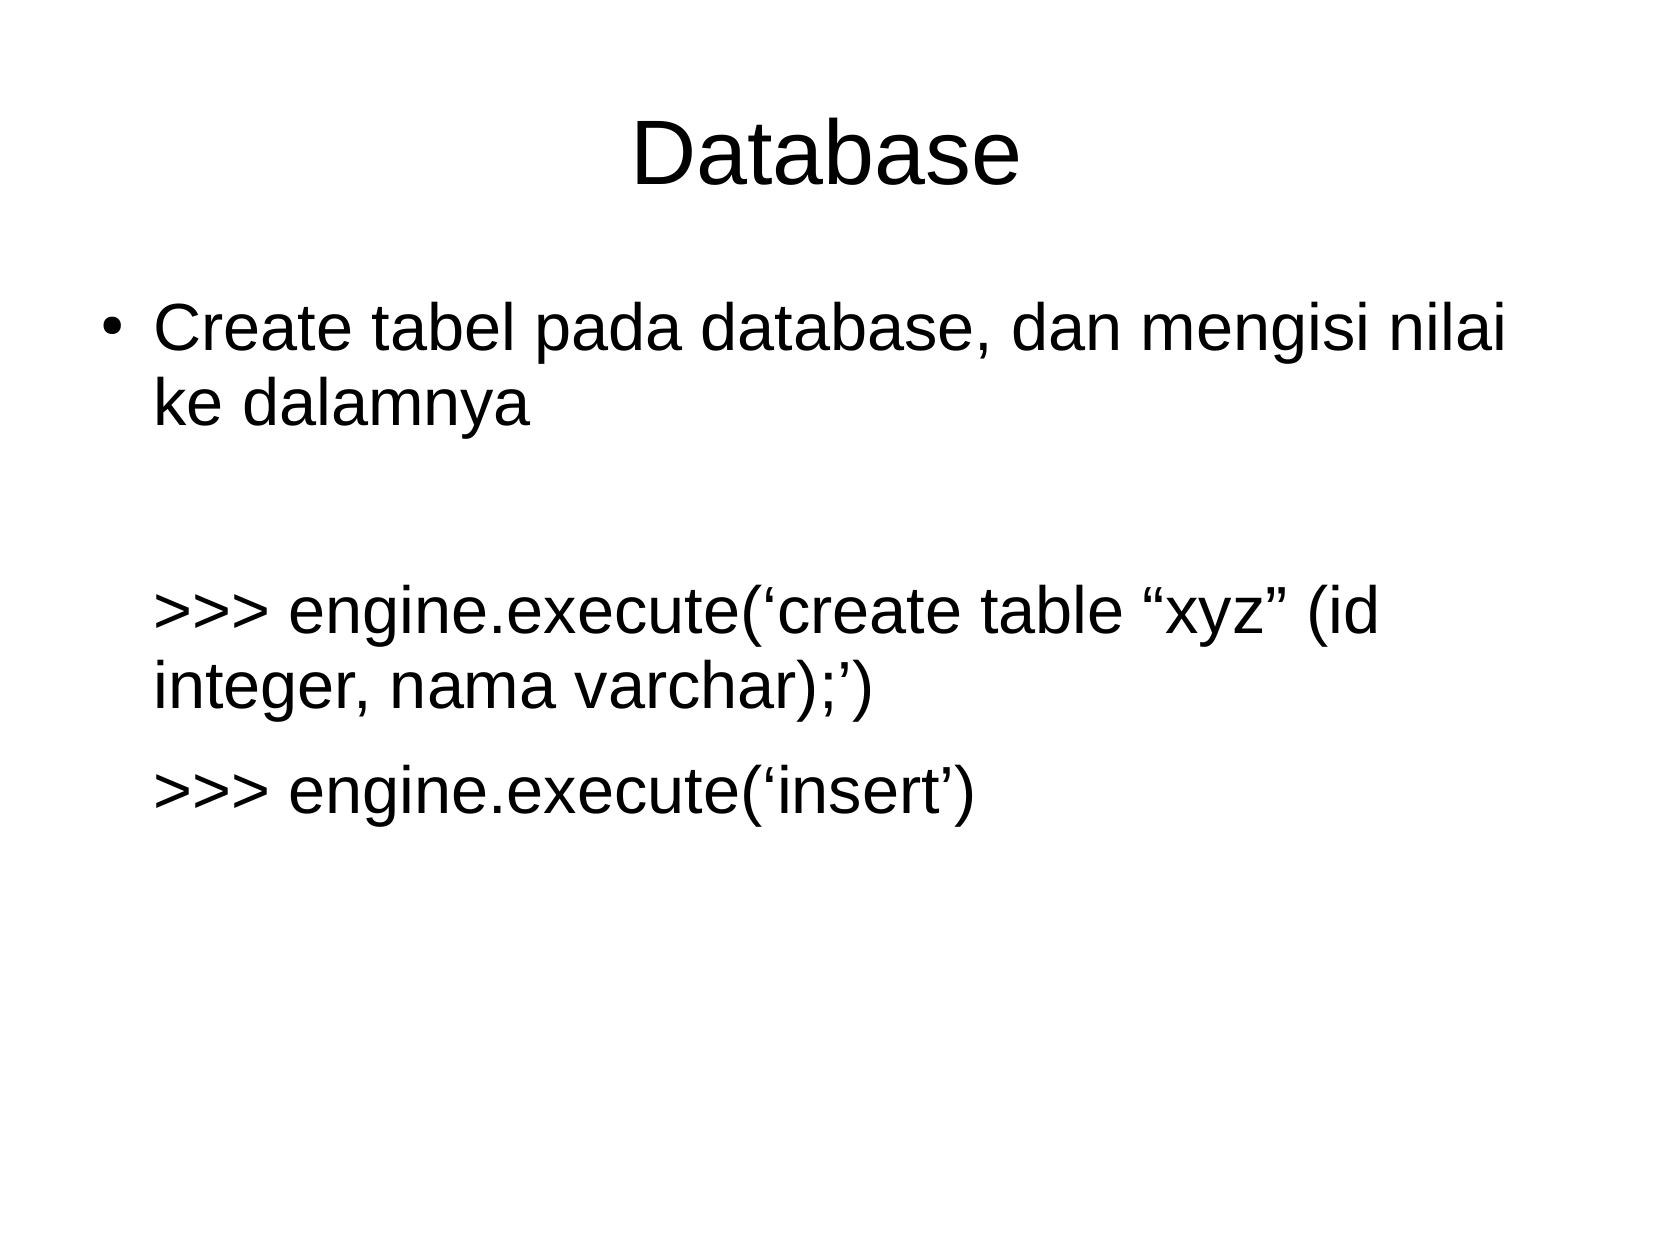

# Database
Create tabel pada database, dan mengisi nilai ke dalamnya
>>> engine.execute(‘create table “xyz” (id integer, nama varchar);’)
>>> engine.execute(‘insert’)